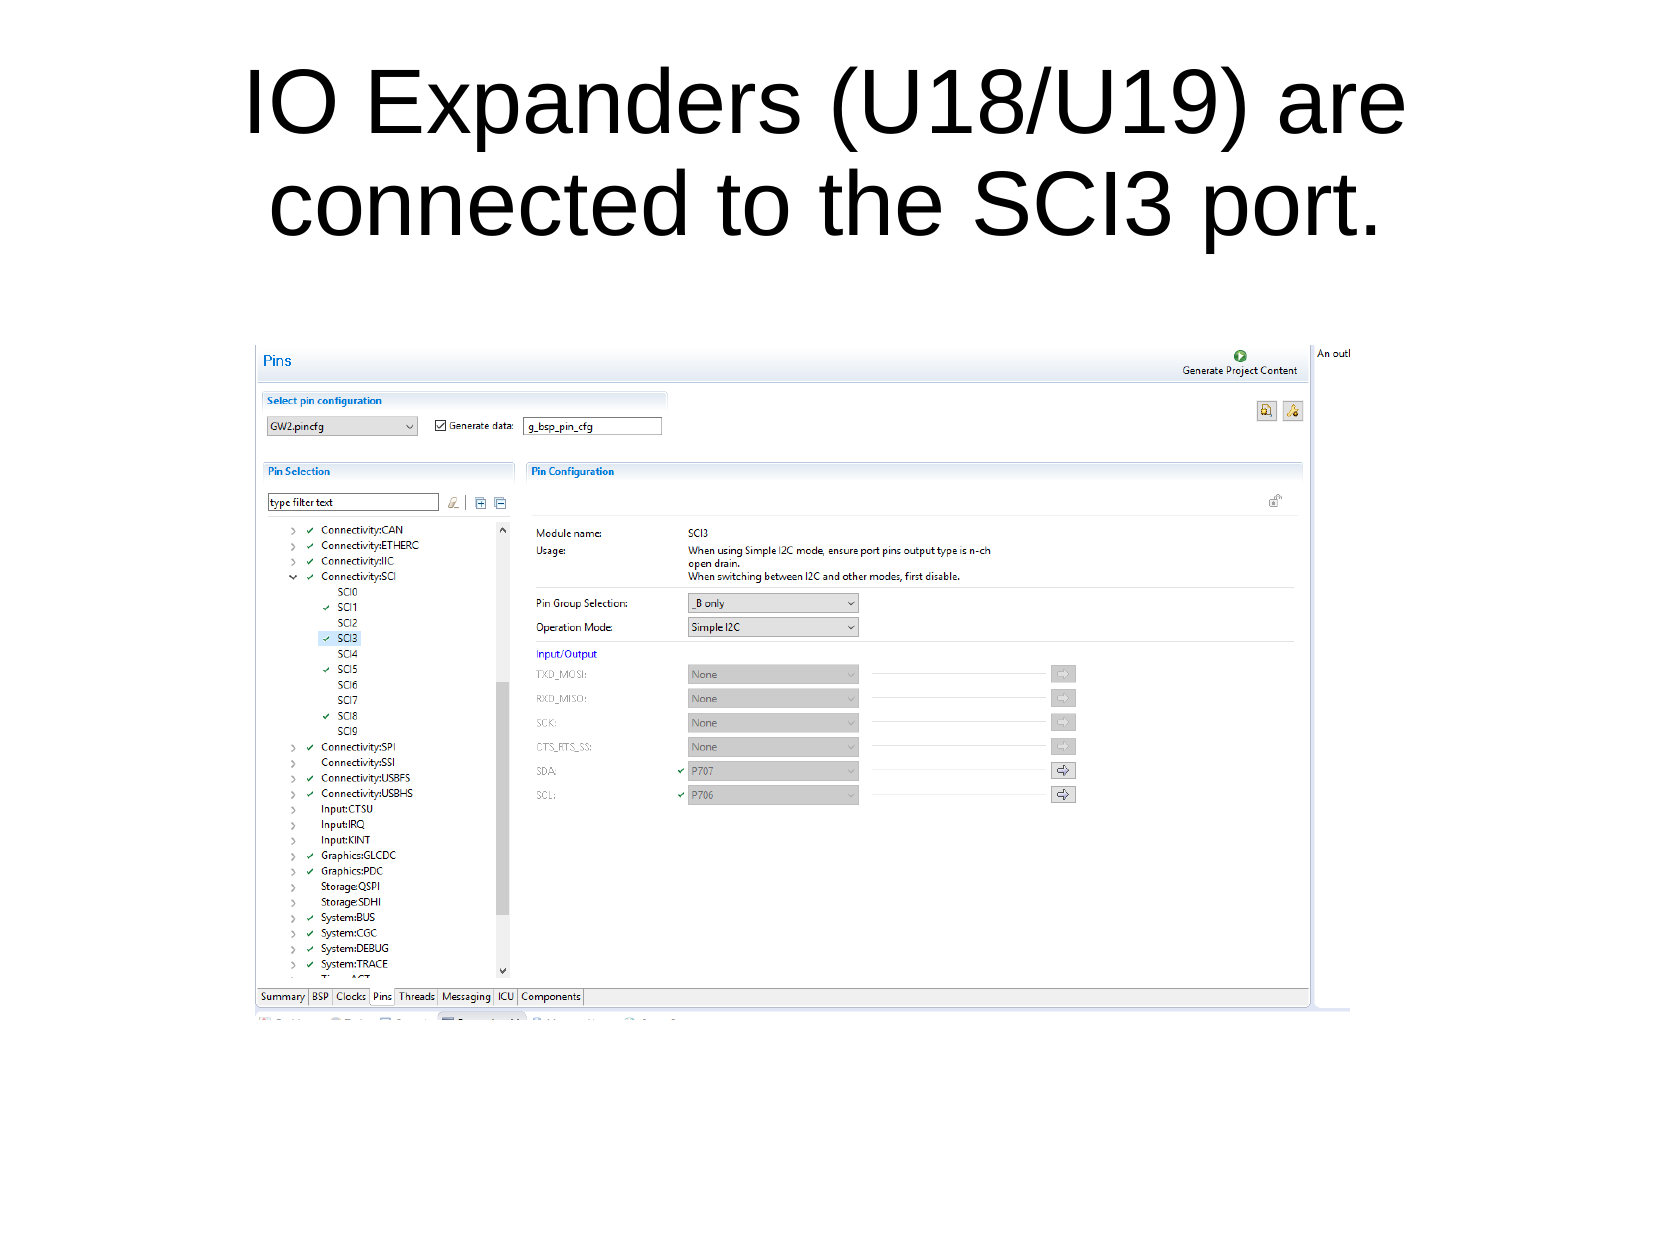

# IO Expanders (U18/U19) are connected to the SCI3 port.